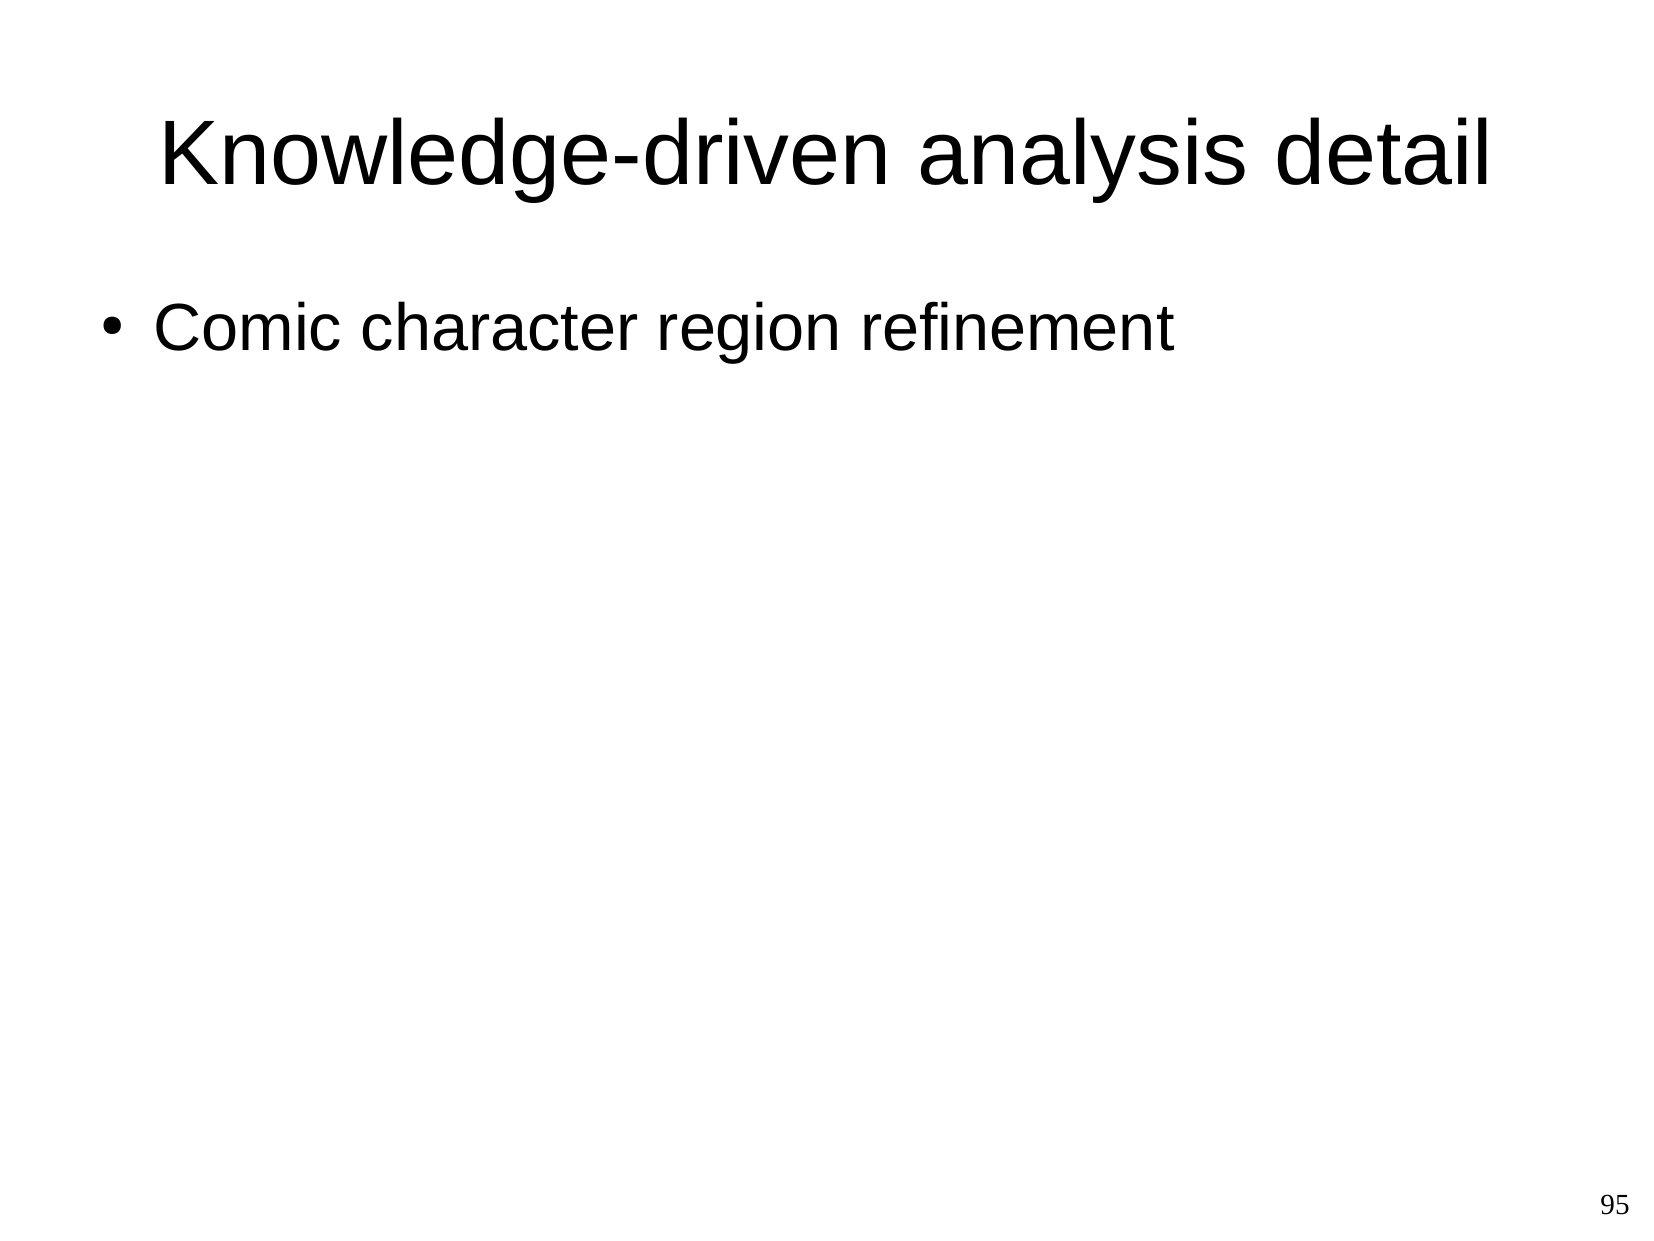

# Knowledge-driven analysis detail
Comic character region refinement
95